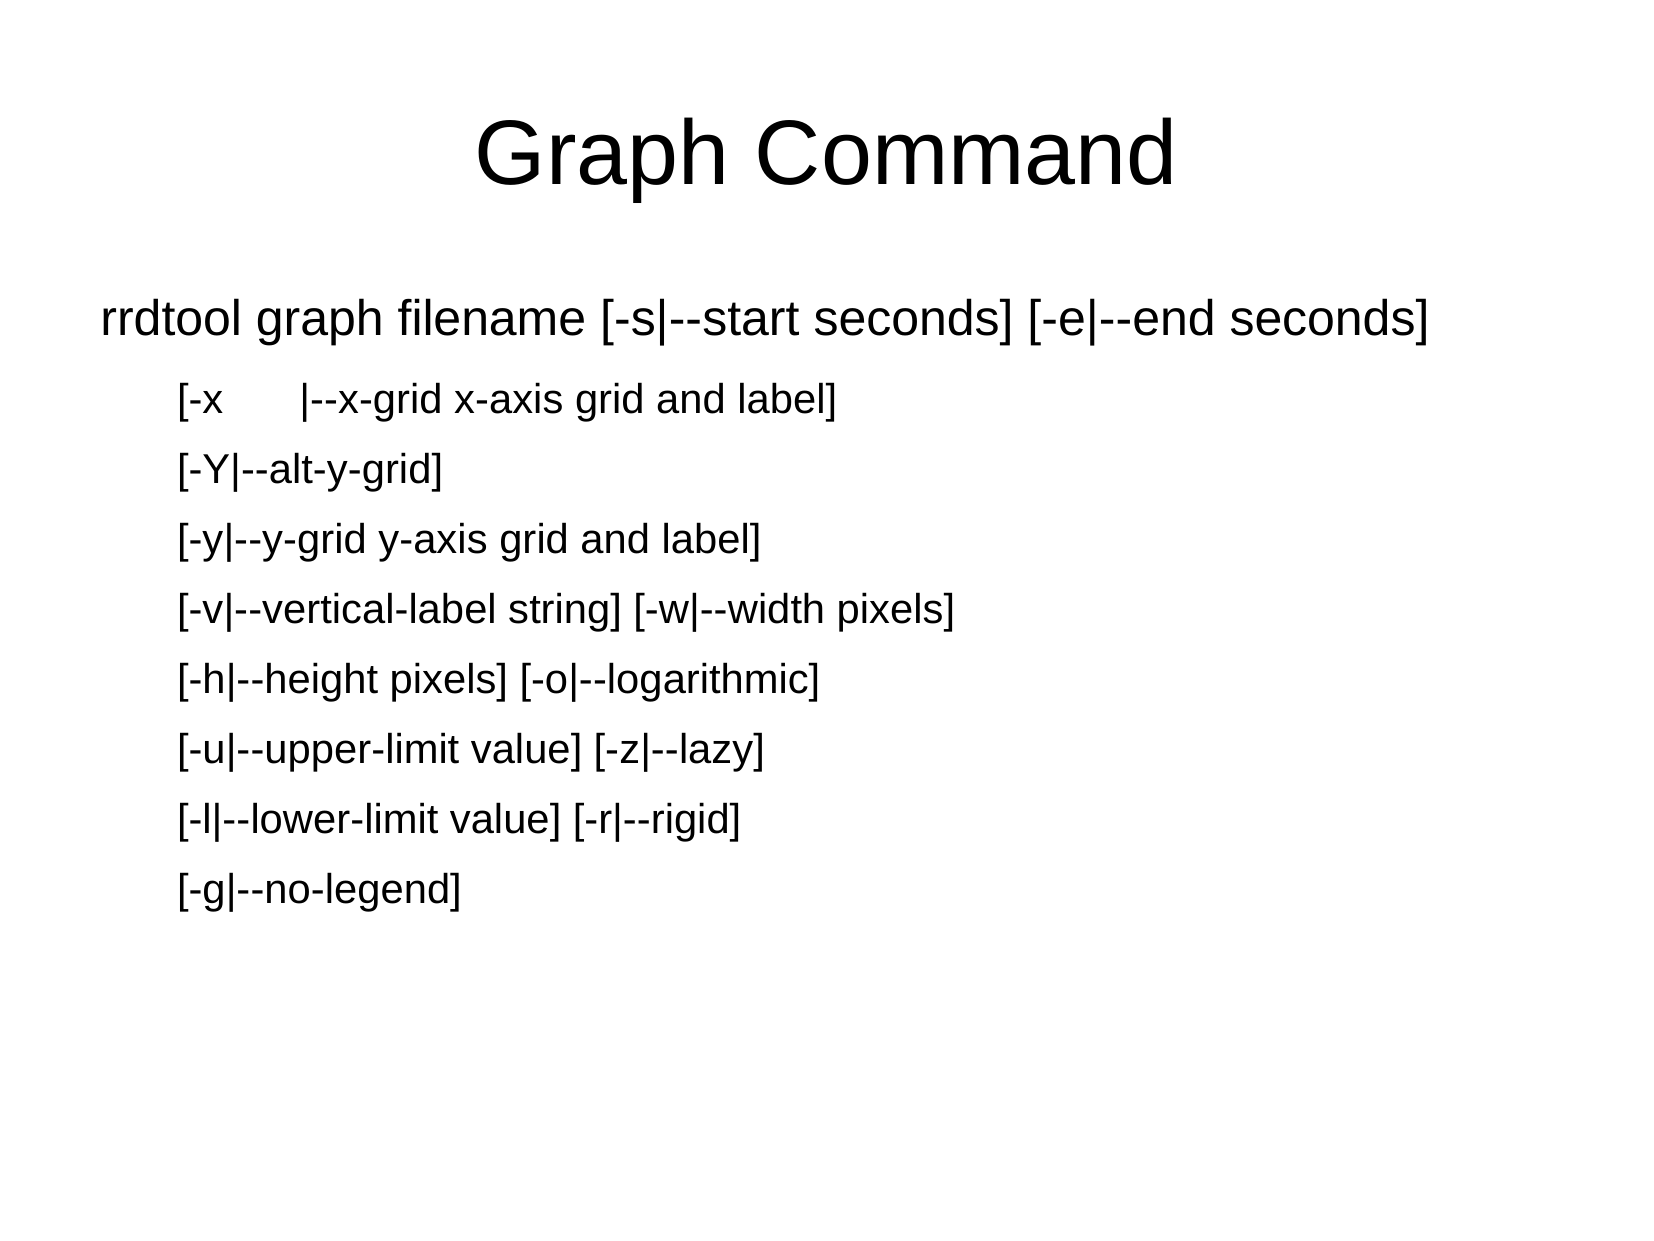

# Graph Command
rrdtool graph filename [-s|--start seconds] [-e|--end seconds]
[-x	|--x-grid x-axis grid and label]
[-Y|--alt-y-grid]
[-y|--y-grid y-axis grid and label]
[-v|--vertical-label string] [-w|--width pixels]
[-h|--height pixels] [-o|--logarithmic]
[-u|--upper-limit value] [-z|--lazy]
[-l|--lower-limit value] [-r|--rigid]
[-g|--no-legend]